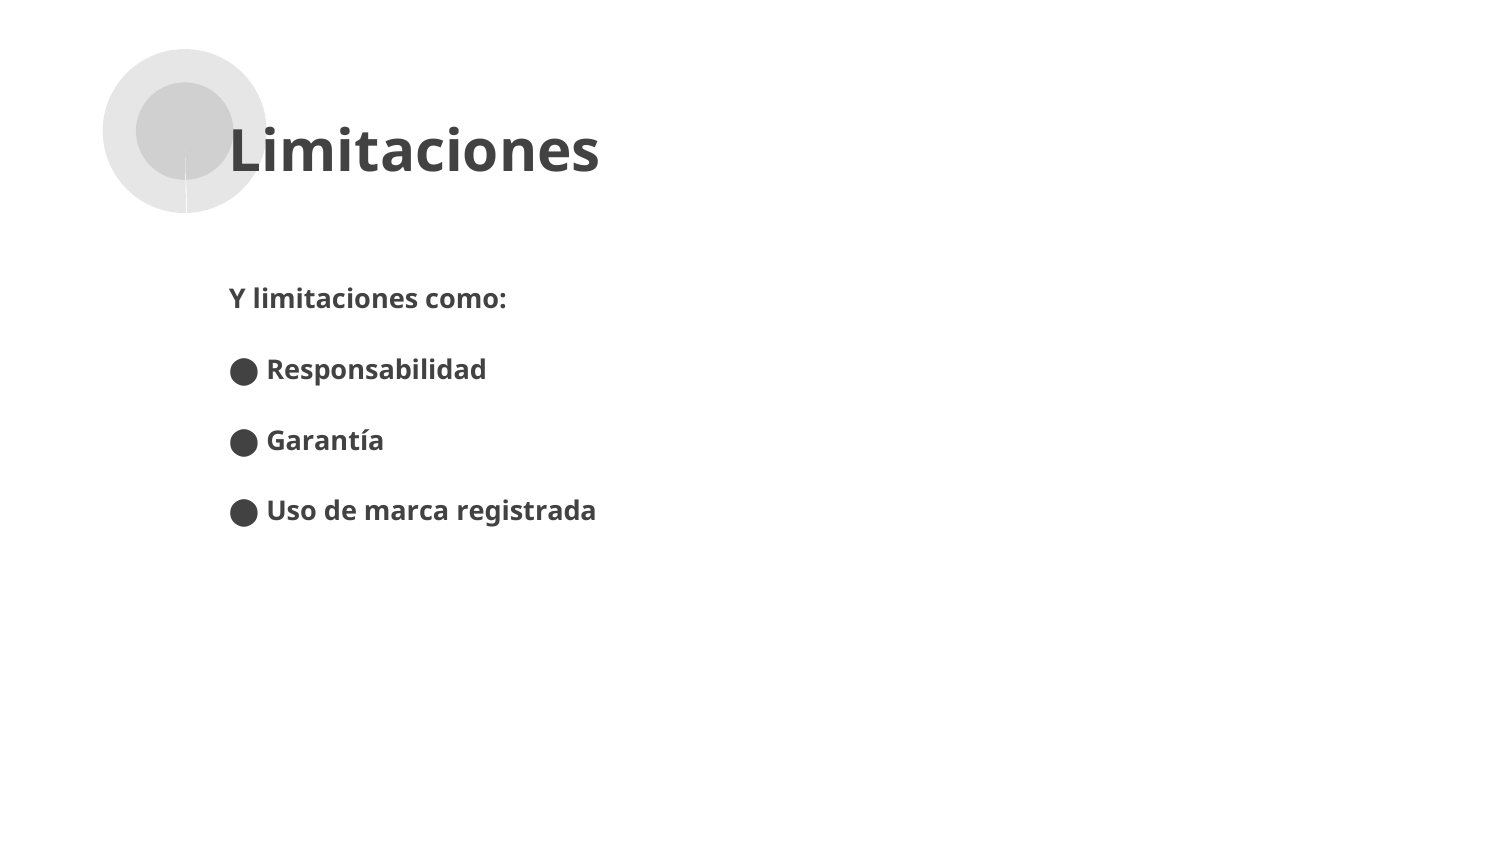

# Limitaciones
Y limitaciones como:
⬤ Responsabilidad
⬤ Garantía
⬤ Uso de marca registrada